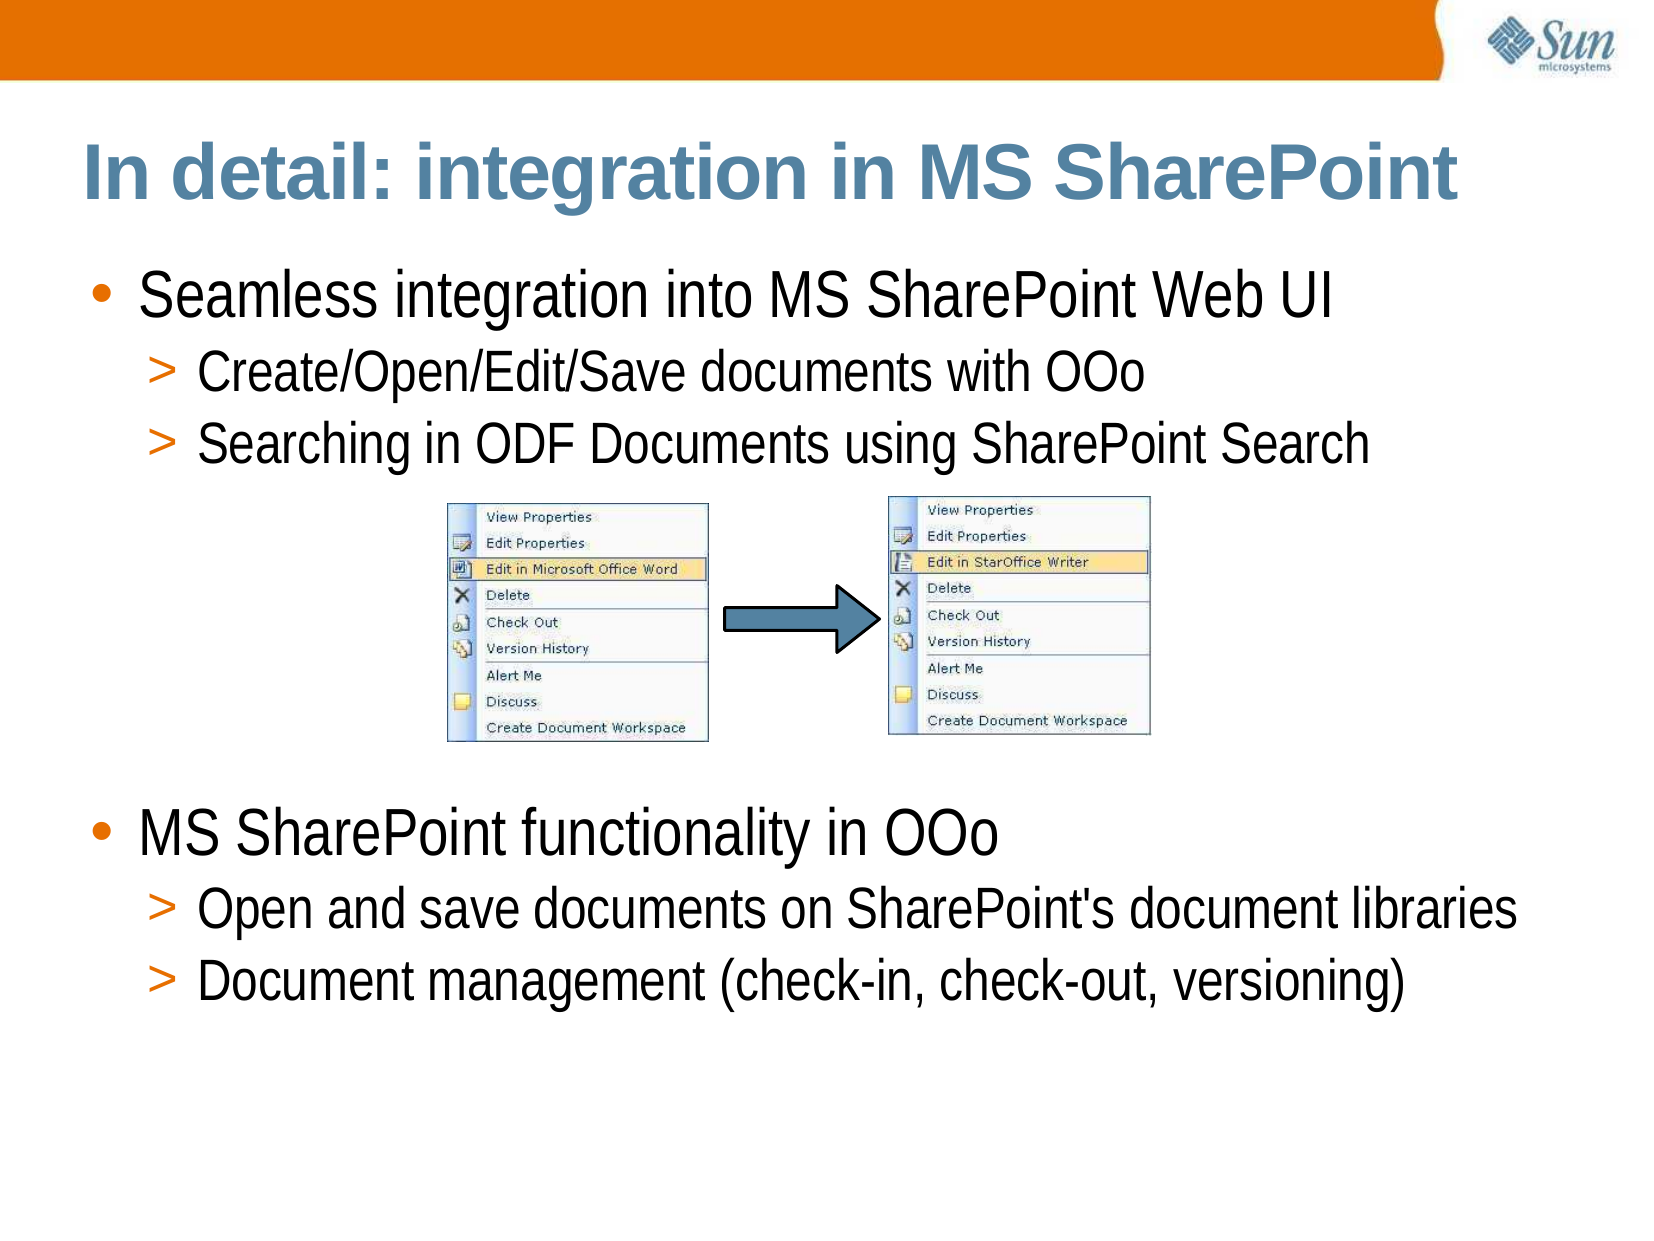

# In detail: integration in MS SharePoint
Seamless integration into MS SharePoint Web UI
Create/Open/Edit/Save documents with OOo
Searching in ODF Documents using SharePoint Search
MS SharePoint functionality in OOo
Open and save documents on SharePoint's document libraries
Document management (check-in, check-out, versioning)